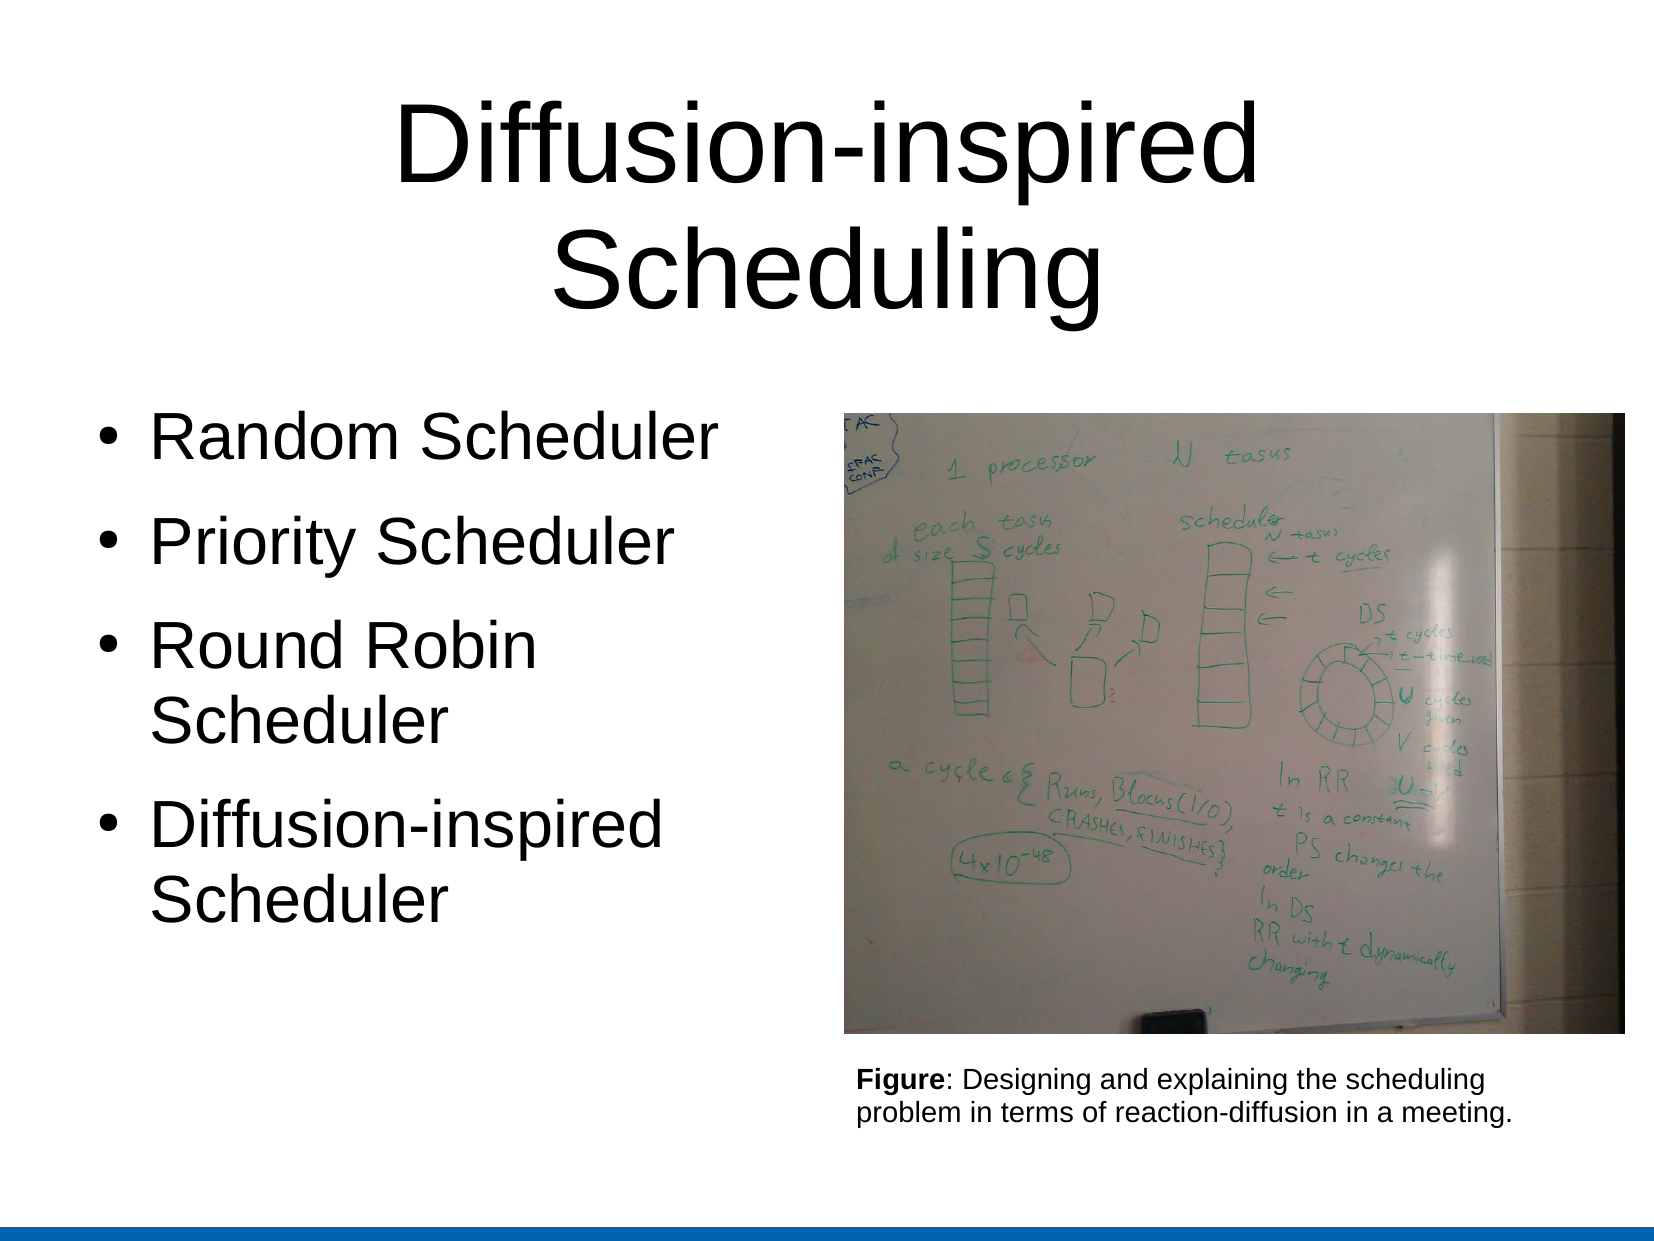

# Diffusion-inspired Scheduling
Random Scheduler
Priority Scheduler
Round Robin Scheduler
Diffusion-inspired Scheduler
Figure: Designing and explaining the scheduling problem in terms of reaction-diffusion in a meeting.